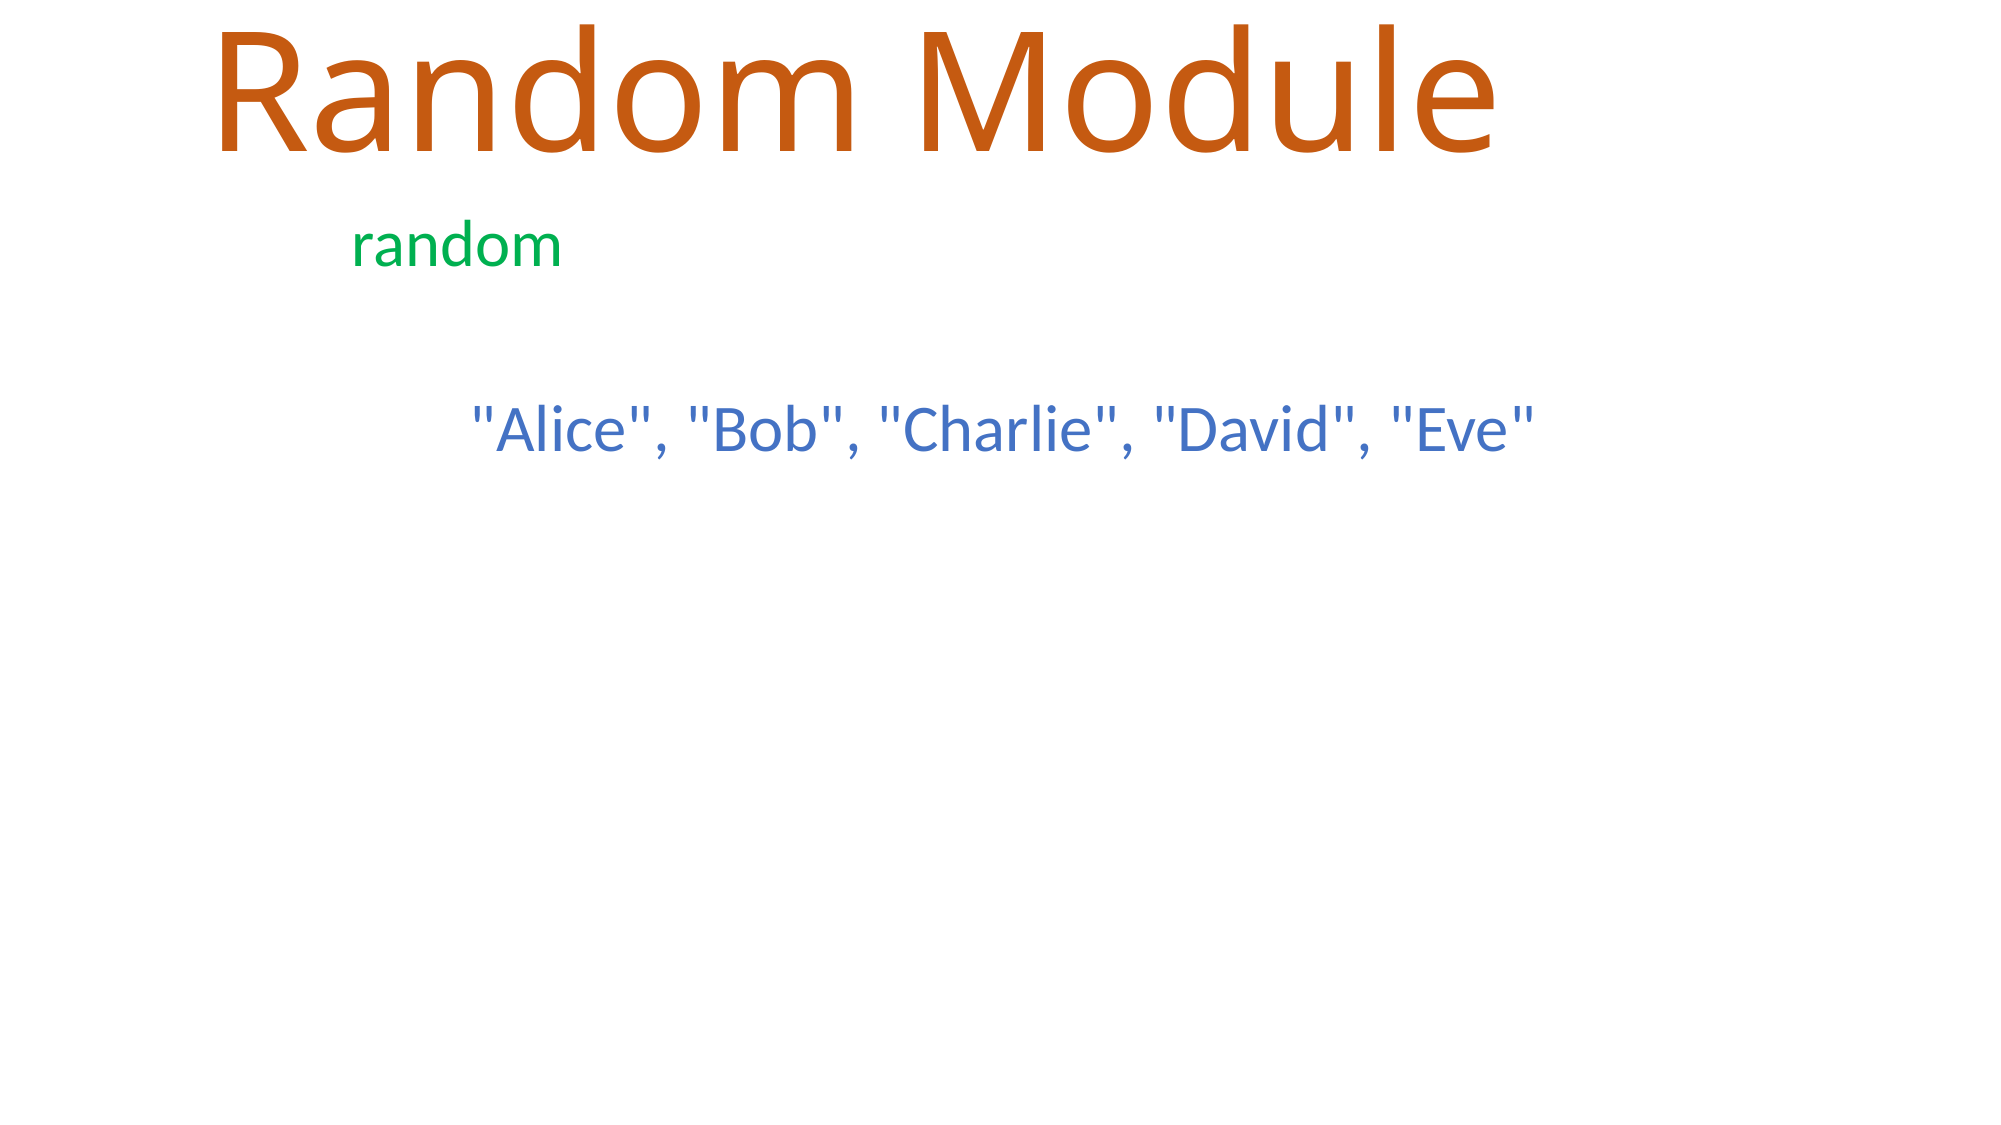

# Random Module
import random
students = ["Alice", "Bob", "Charlie", "David", "Eve"]
print(random.choice(students))